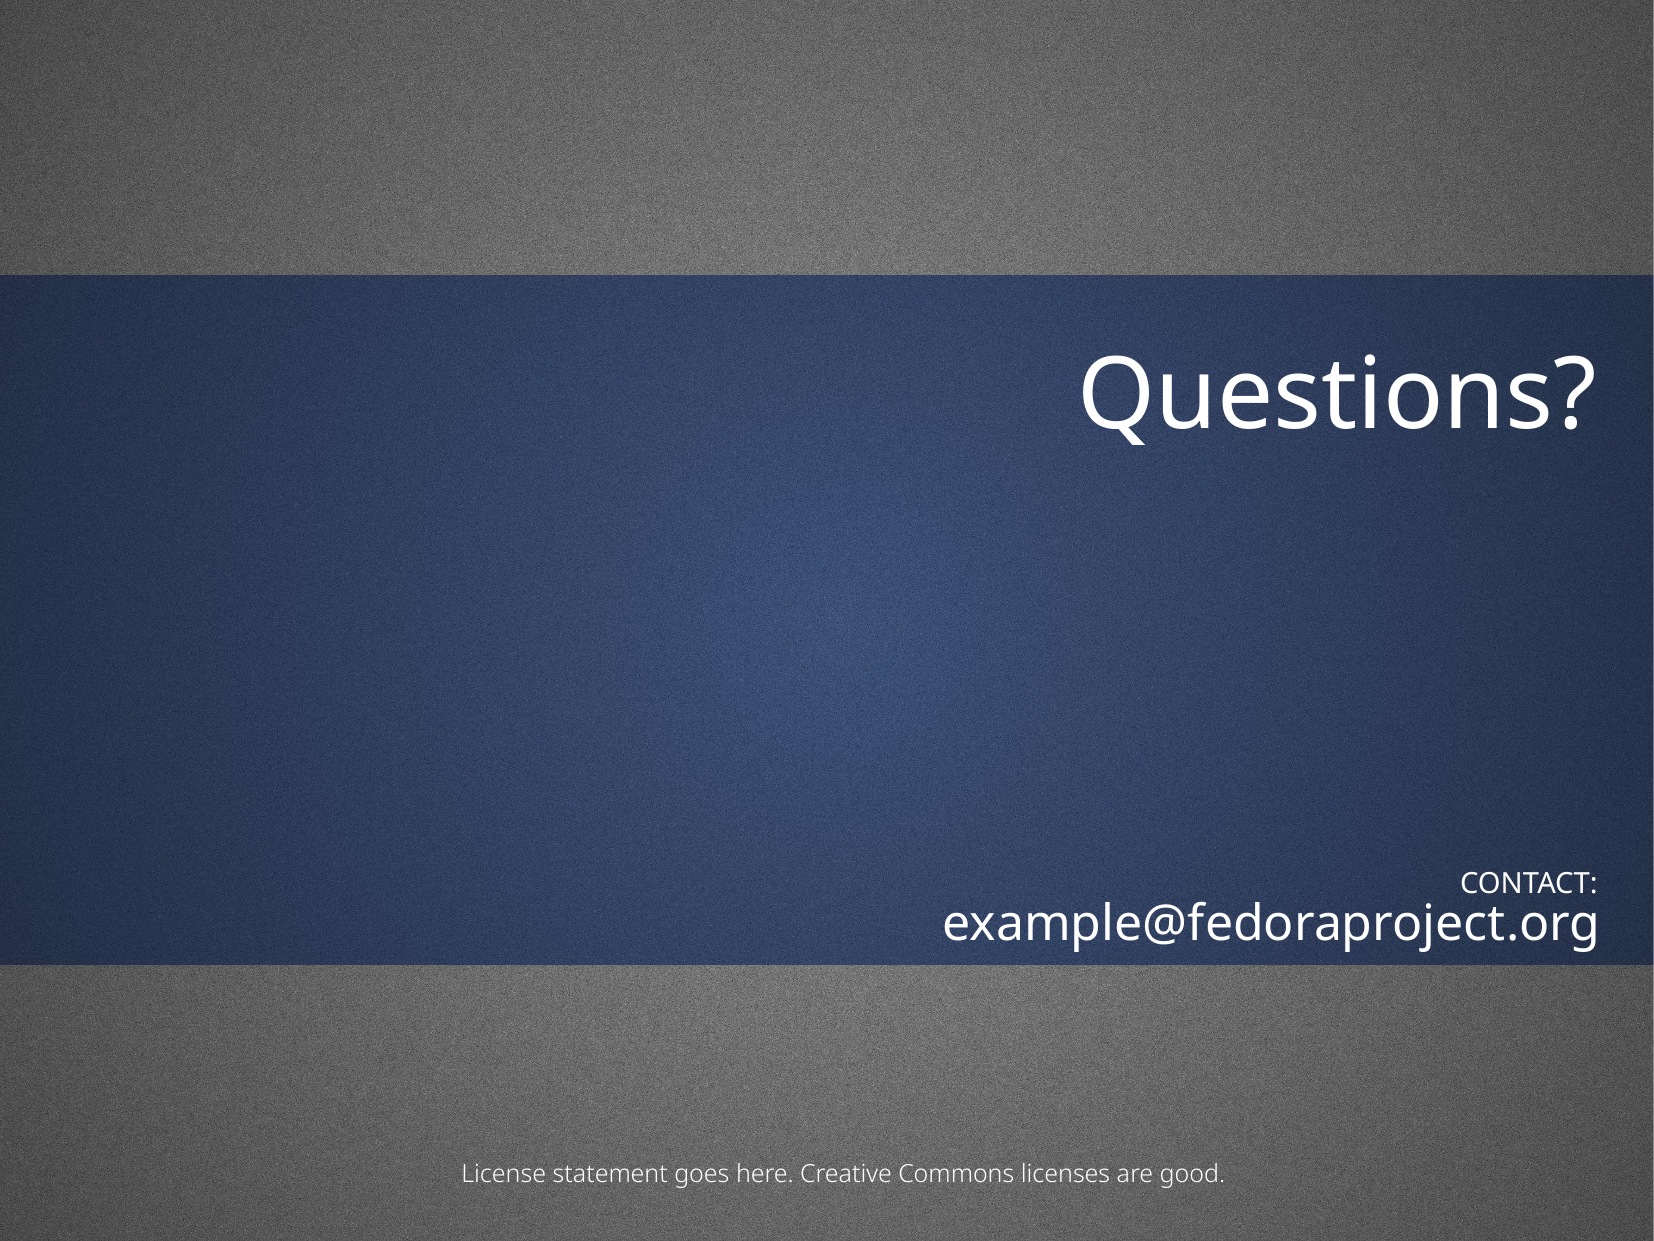

# Questions?
CONTACT:
example@fedoraproject.org
License statement goes here. Creative Commons licenses are good.